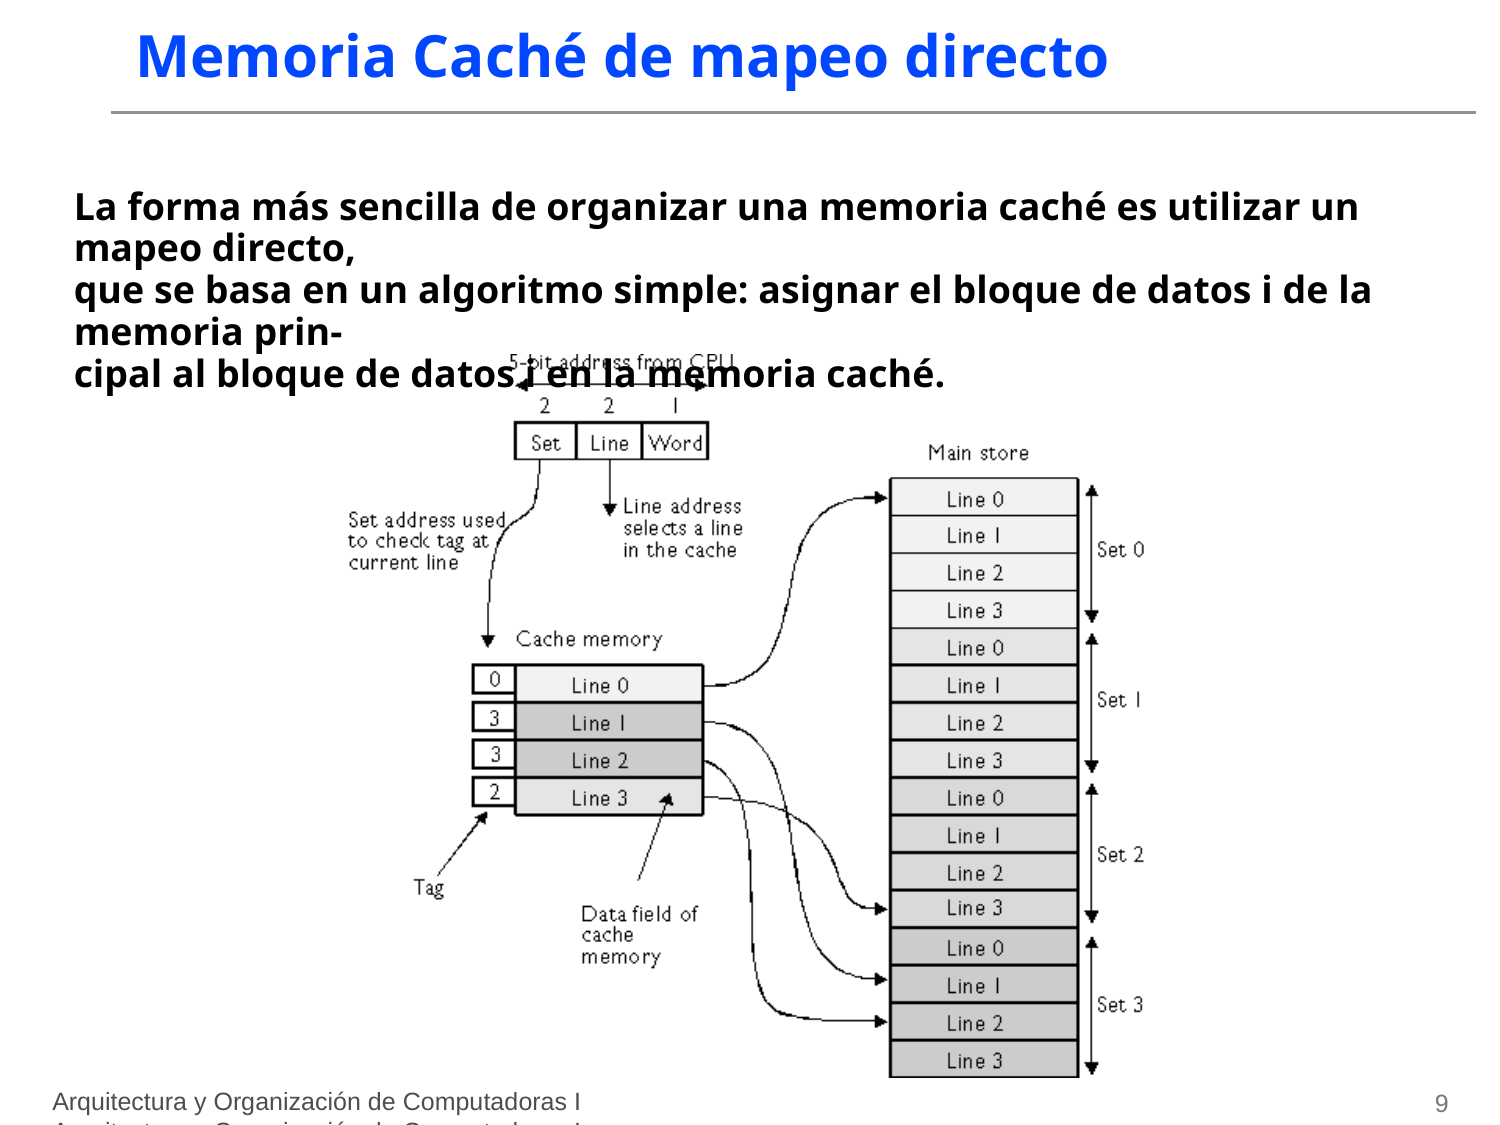

# Memoria Caché de mapeo directo
La forma más sencilla de organizar una memoria caché es utilizar un mapeo directo,
que se basa en un algoritmo simple: asignar el bloque de datos i de la memoria prin-
cipal al bloque de datos i en la memoria caché.
Arquitectura y Organización de Computadoras I
9